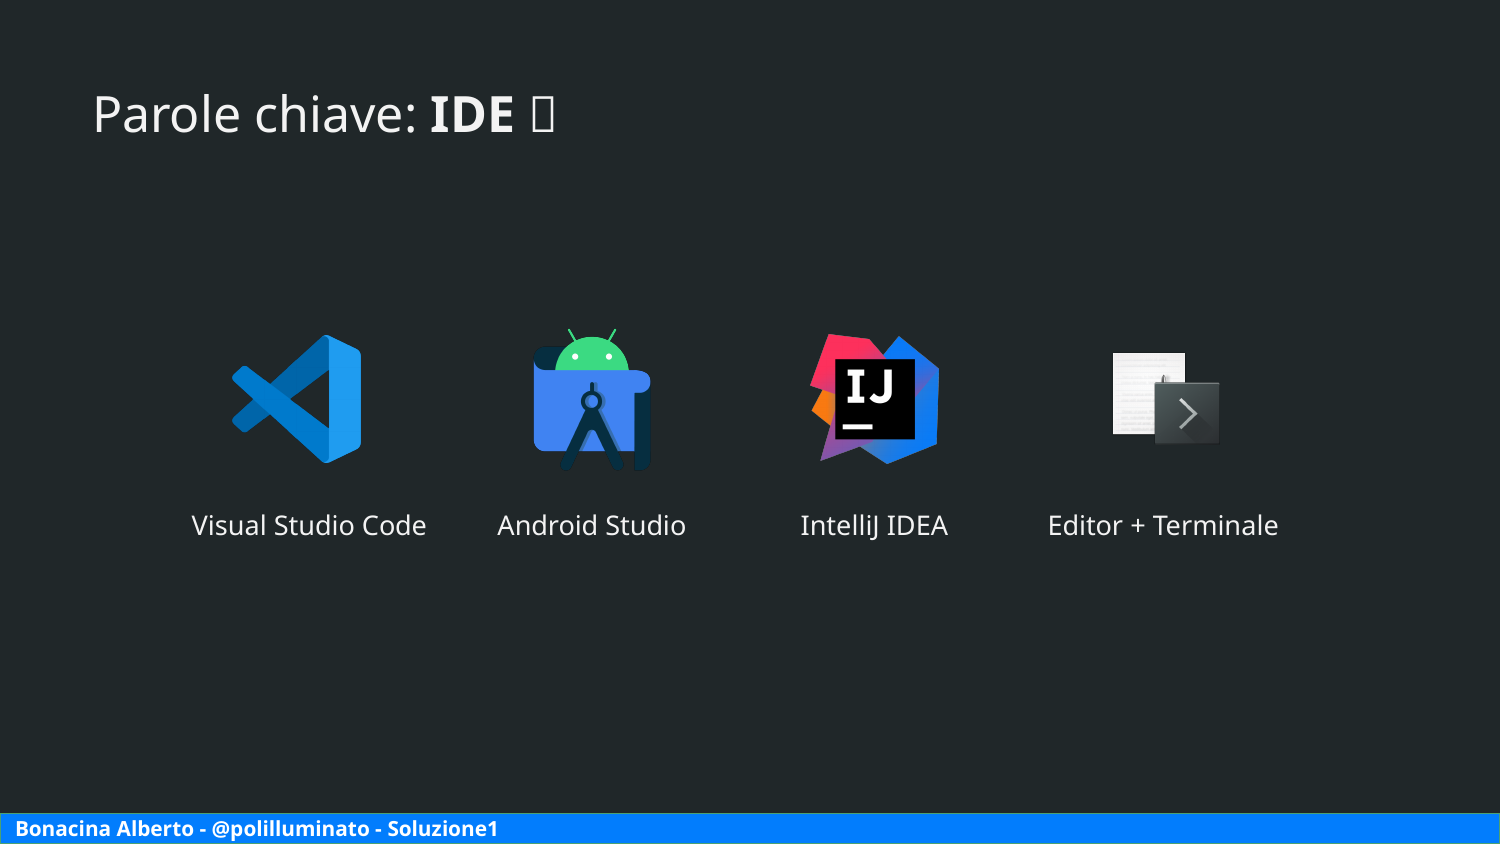

Parole chiave: IDE 🧰
Visual Studio Code
Android Studio
IntelliJ IDEA
Editor + Terminale
Bonacina Alberto - @polilluminato - Soluzione1